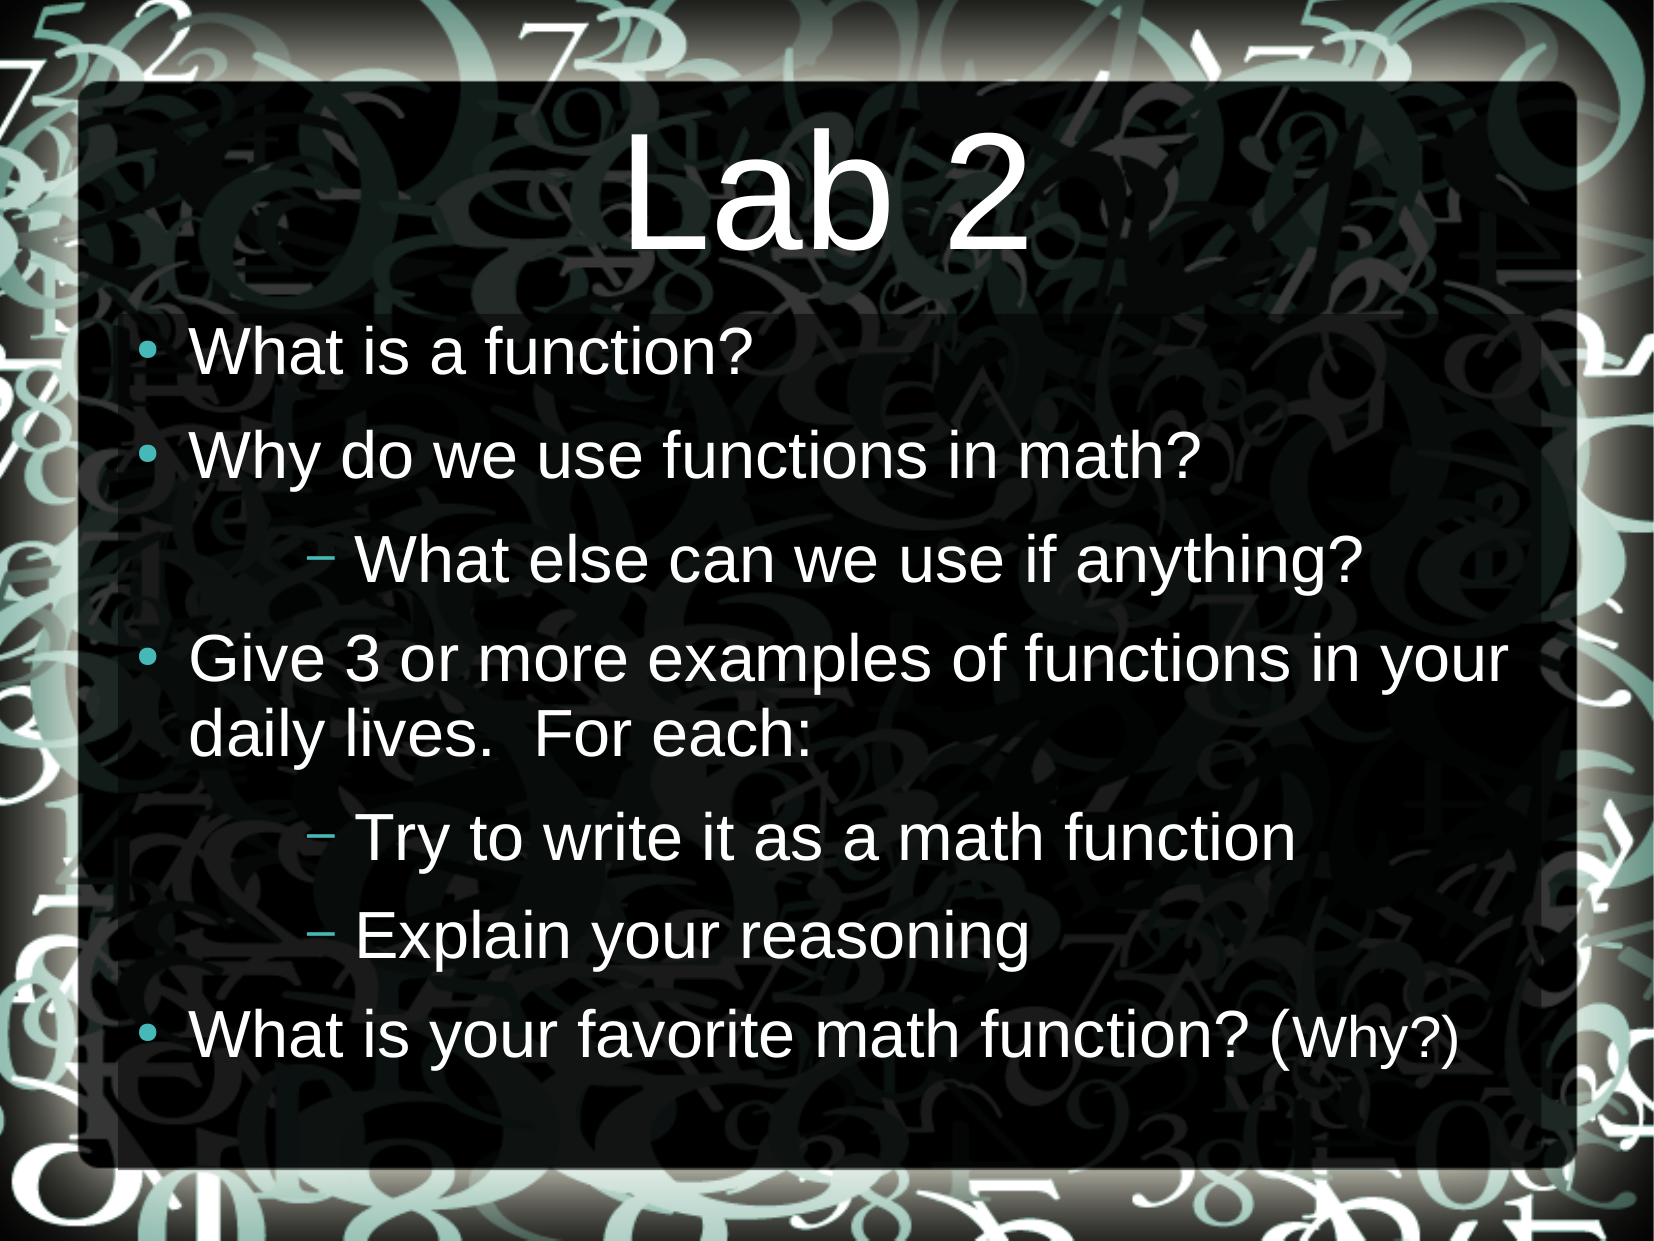

# Lab 2
What is a function?
Why do we use functions in math?
What else can we use if anything?
Give 3 or more examples of functions in your daily lives. For each:
Try to write it as a math function
Explain your reasoning
What is your favorite math function? (Why?)